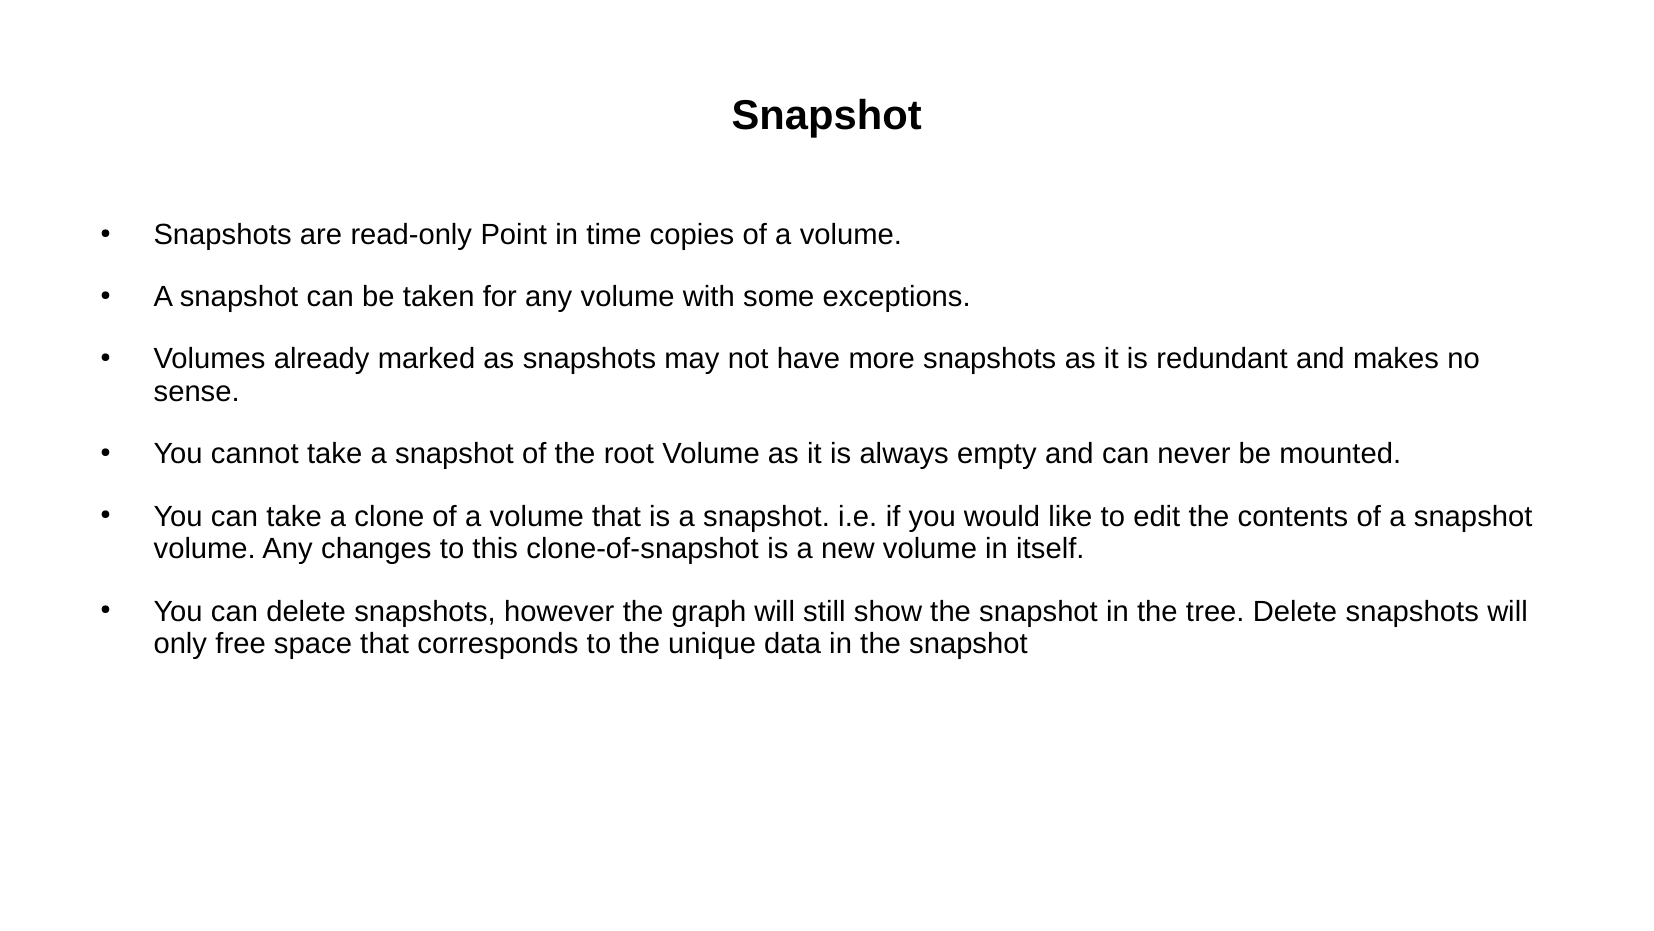

# Snapshot
Snapshots are read-only Point in time copies of a volume.
A snapshot can be taken for any volume with some exceptions.
Volumes already marked as snapshots may not have more snapshots as it is redundant and makes no sense.
You cannot take a snapshot of the root Volume as it is always empty and can never be mounted.
You can take a clone of a volume that is a snapshot. i.e. if you would like to edit the contents of a snapshot volume. Any changes to this clone-of-snapshot is a new volume in itself.
You can delete snapshots, however the graph will still show the snapshot in the tree. Delete snapshots will only free space that corresponds to the unique data in the snapshot